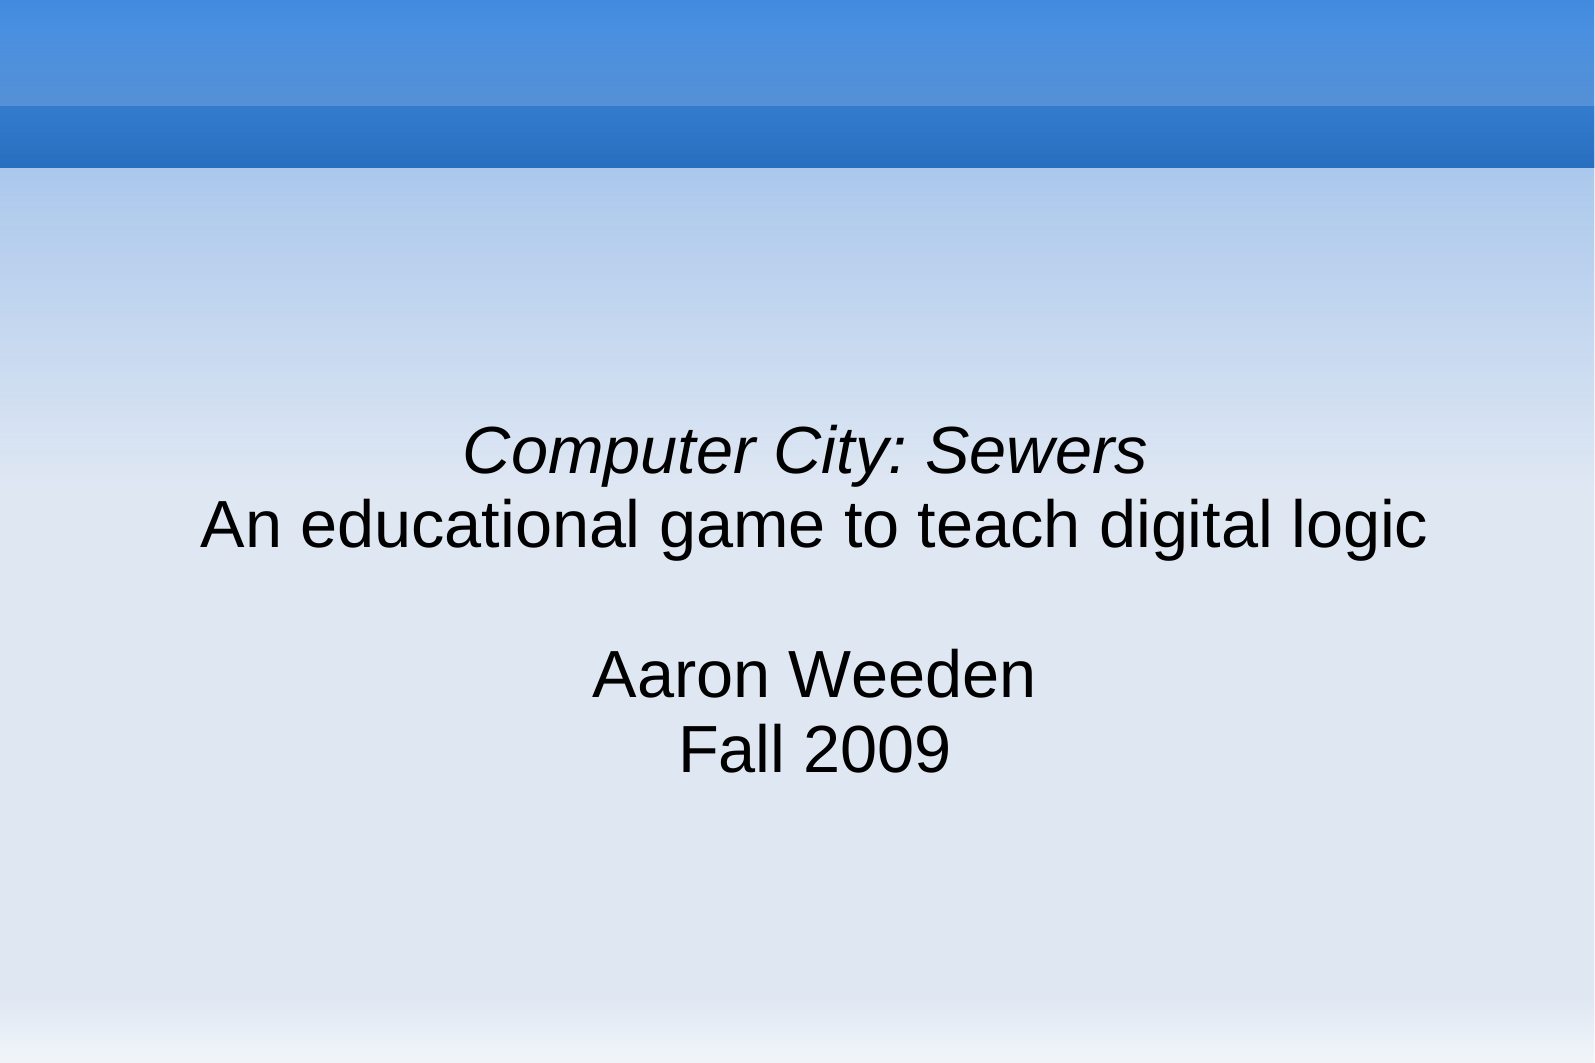

#
Computer City: Sewers
An educational game to teach digital logic
Aaron Weeden
Fall 2009